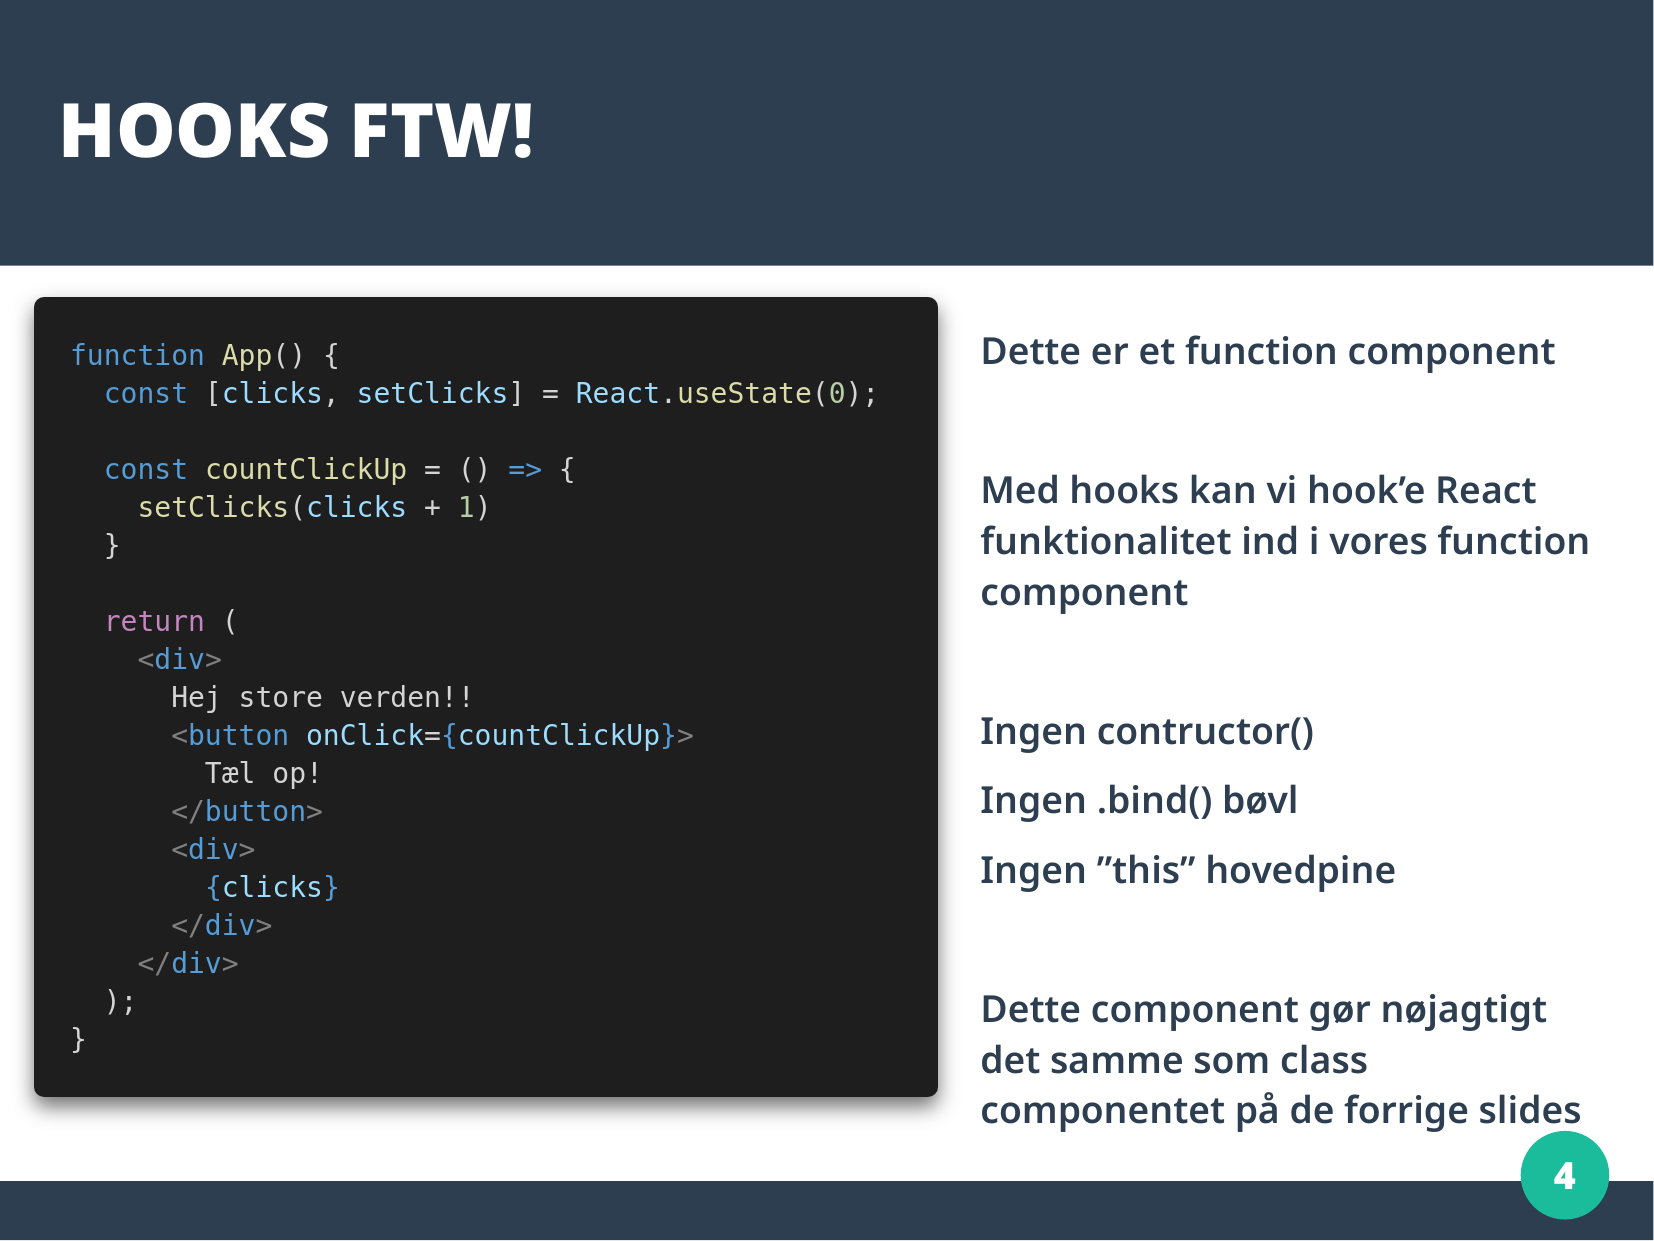

# HOOKS FTW!
Dette er et function component
Med hooks kan vi hook’e React funktionalitet ind i vores function component
Ingen contructor()
Ingen .bind() bøvl
Ingen ”this” hovedpine
Dette component gør nøjagtigt det samme som class componentet på de forrige slides
4